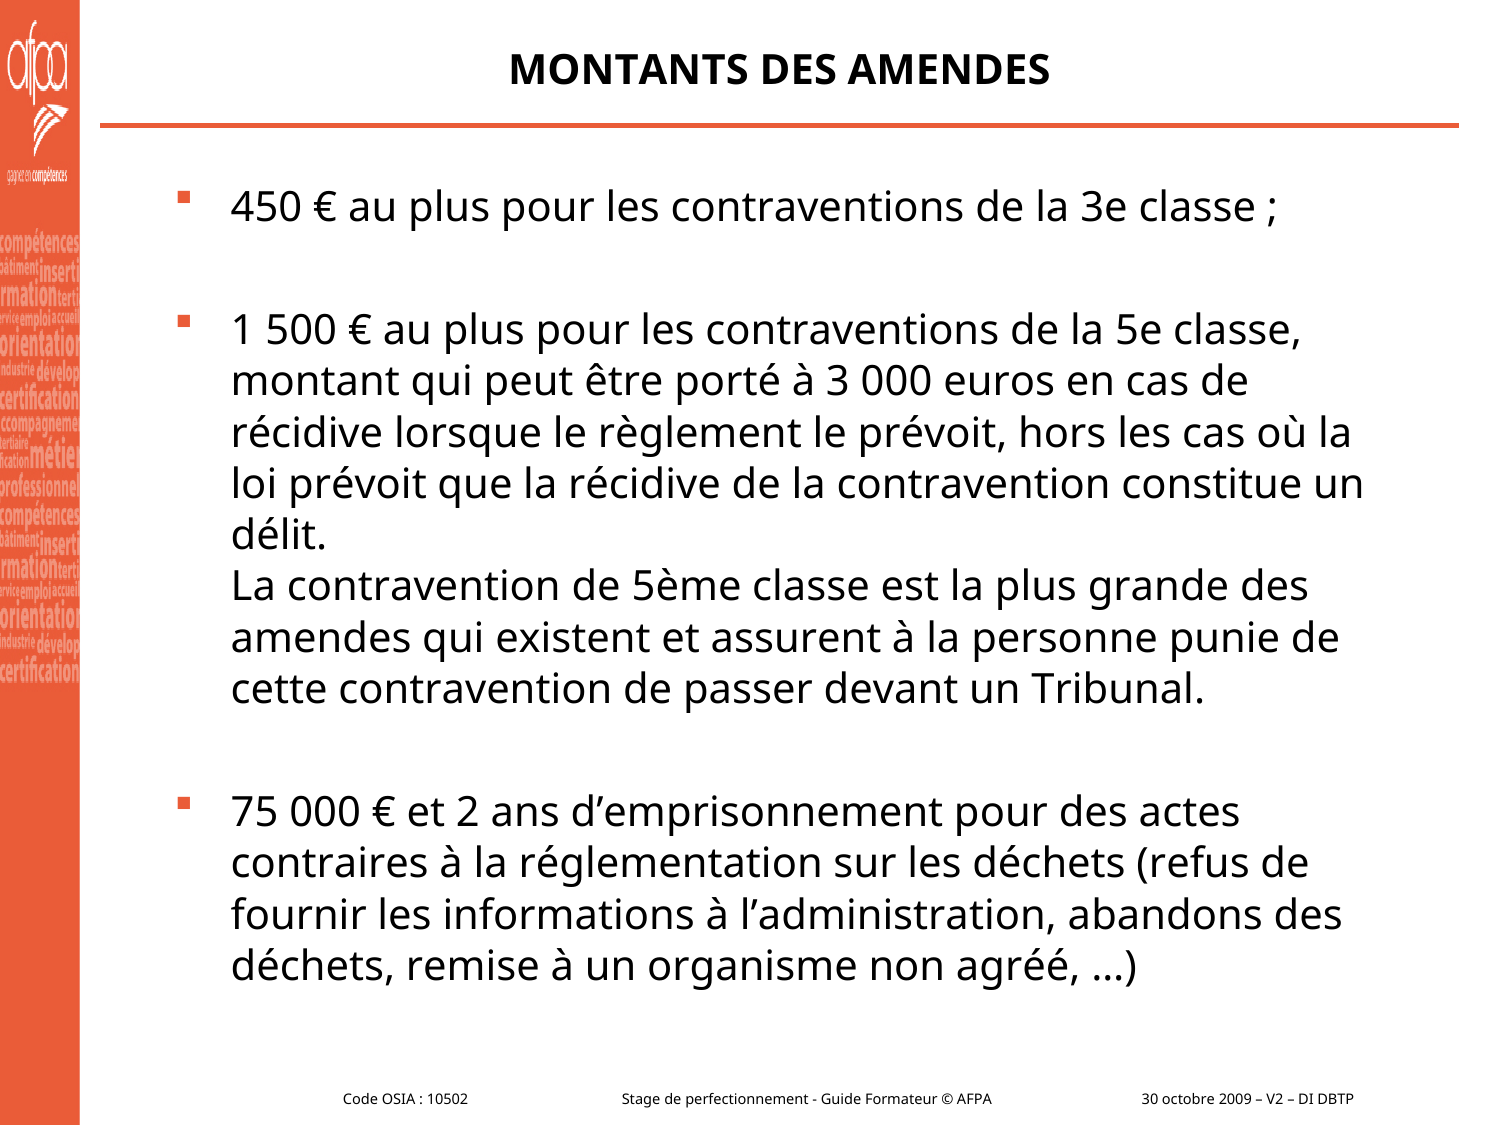

# MONTANTS DES AMENDES
450 € au plus pour les contraventions de la 3e classe ;
1 500 € au plus pour les contraventions de la 5e classe, montant qui peut être porté à 3 000 euros en cas de récidive lorsque le règlement le prévoit, hors les cas où la loi prévoit que la récidive de la contravention constitue un délit.
La contravention de 5ème classe est la plus grande des amendes qui existent et assurent à la personne punie de cette contravention de passer devant un Tribunal.
75 000 € et 2 ans d’emprisonnement pour des actes contraires à la réglementation sur les déchets (refus de fournir les informations à l’administration, abandons des déchets, remise à un organisme non agréé, …)